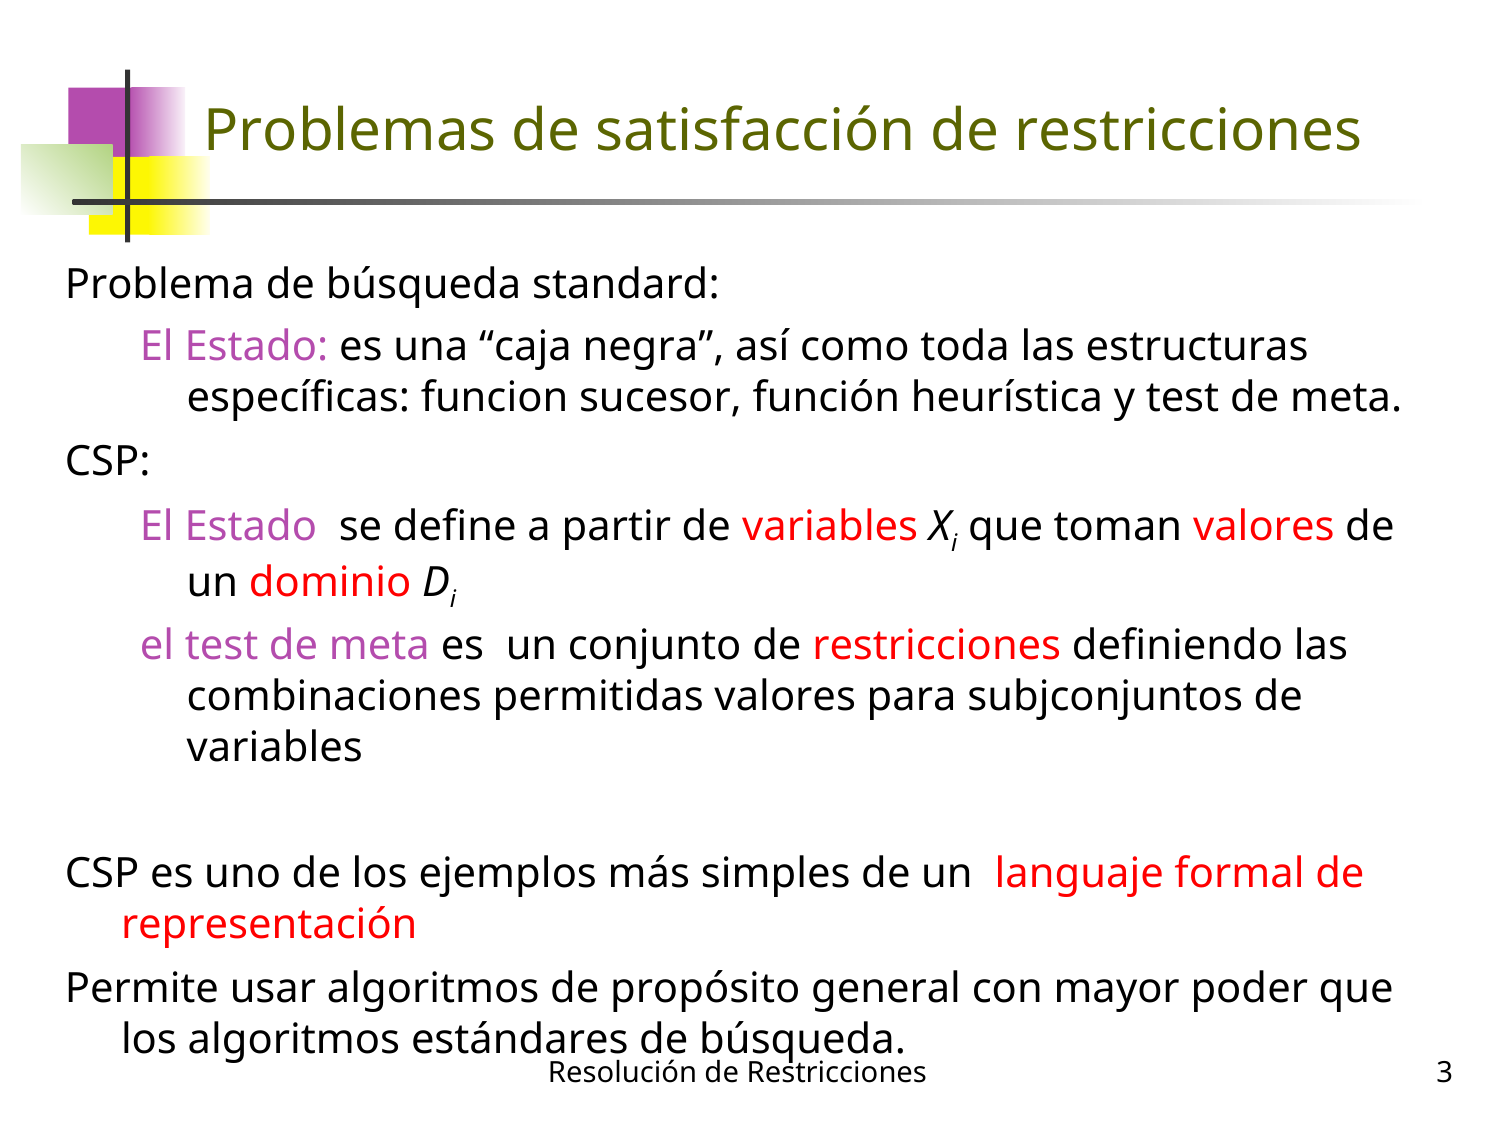

# Problemas de satisfacción de restricciones
Problema de búsqueda standard:
El Estado: es una “caja negra”, así como toda las estructuras específicas: funcion sucesor, función heurística y test de meta.
CSP:
El Estado se define a partir de variables Xi que toman valores de un dominio Di
el test de meta es un conjunto de restricciones definiendo las combinaciones permitidas valores para subjconjuntos de variables
CSP es uno de los ejemplos más simples de un languaje formal de representación
Permite usar algoritmos de propósito general con mayor poder que los algoritmos estándares de búsqueda.
Resolución de Restricciones
3